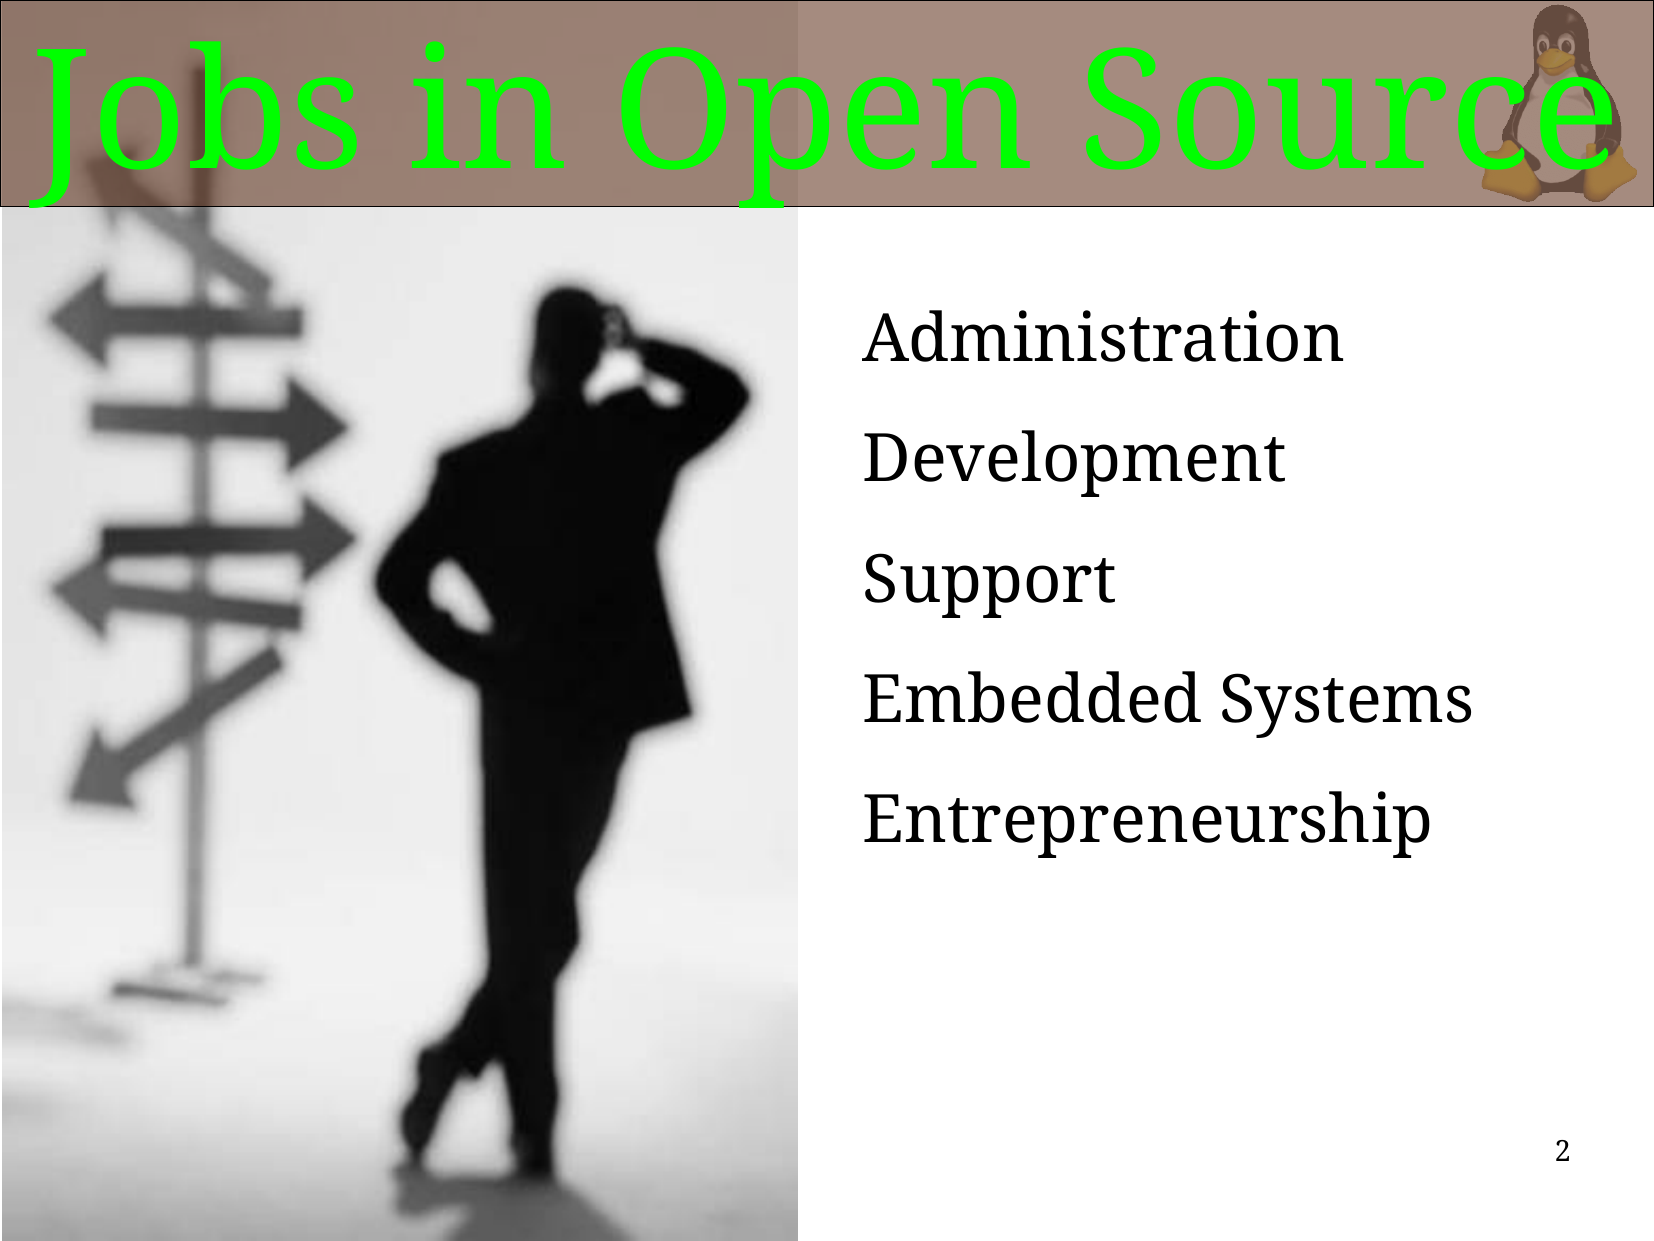

Jobs in Open Source
#
Administration
Development
Support
Embedded Systems
Entrepreneurship
2